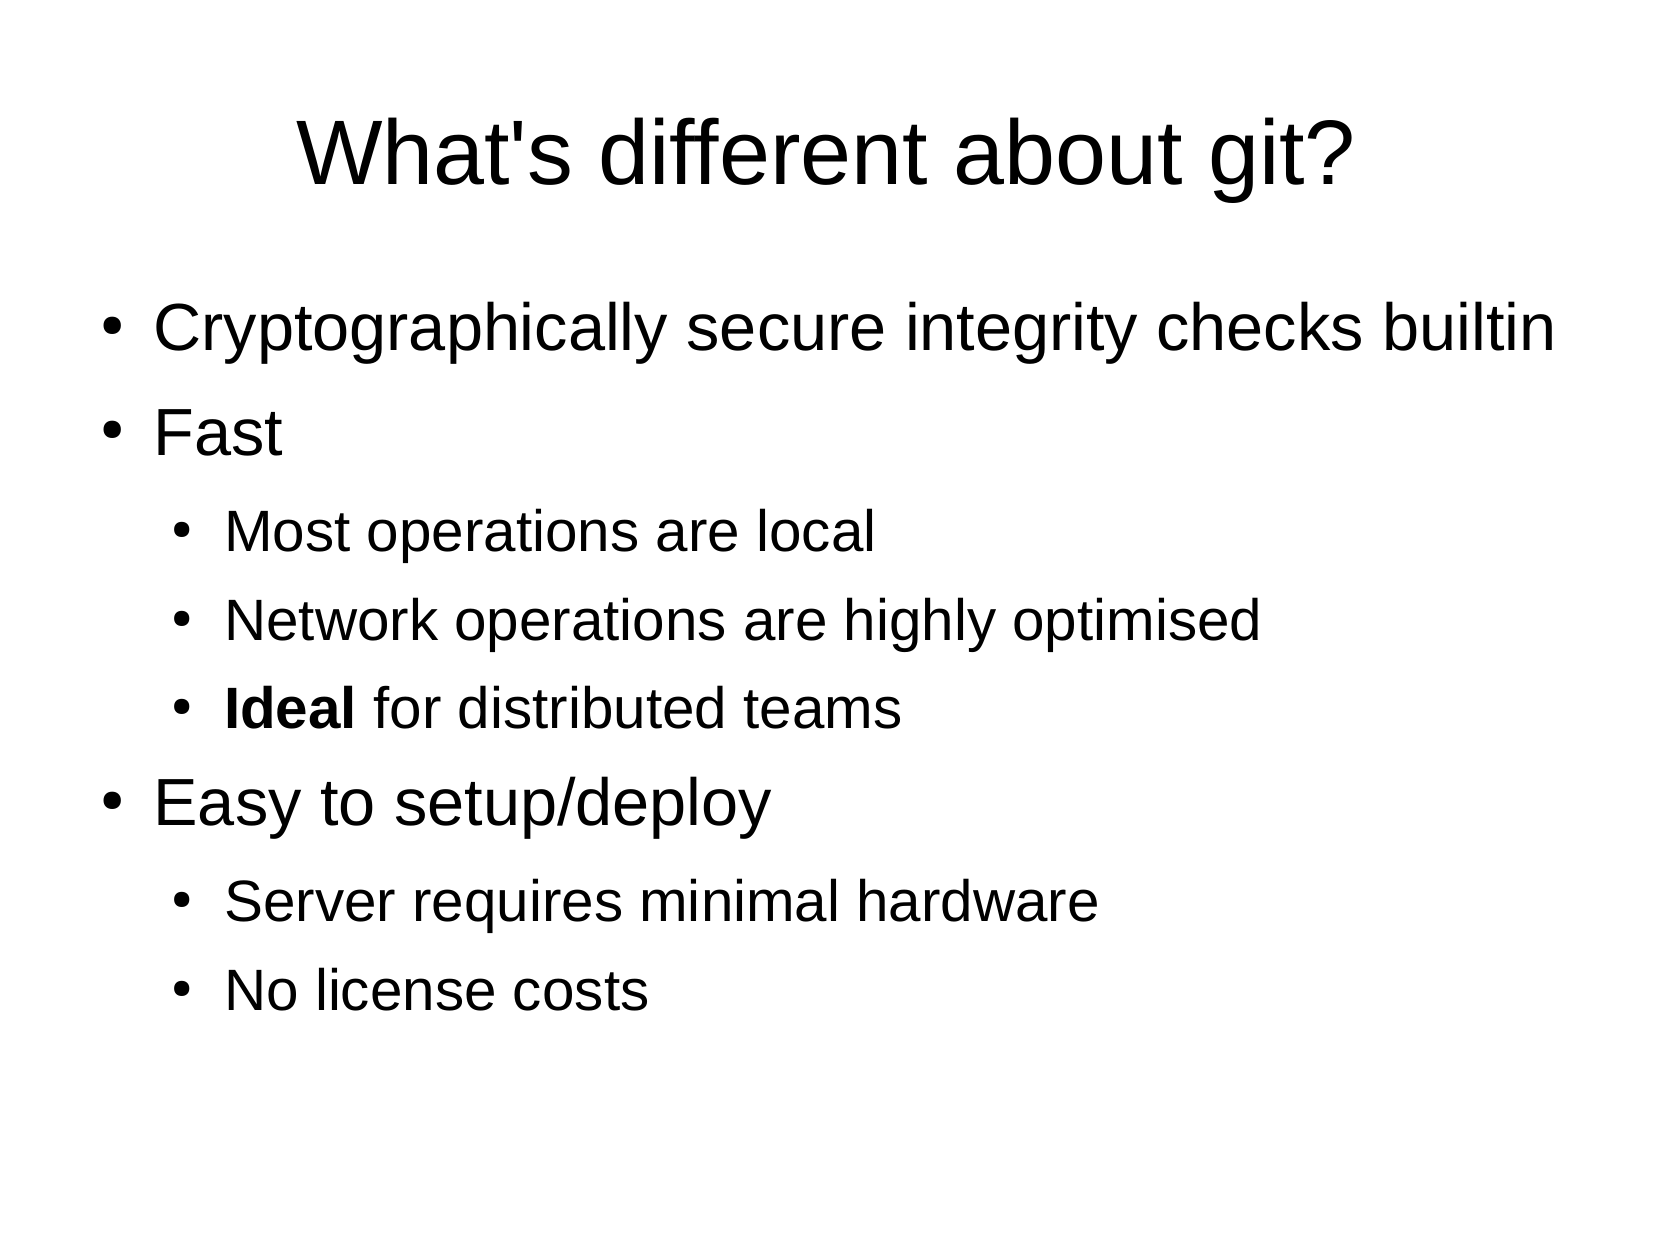

# What's different about git?
Cryptographically secure integrity checks builtin
Fast
Most operations are local
Network operations are highly optimised
Ideal for distributed teams
Easy to setup/deploy
Server requires minimal hardware
No license costs